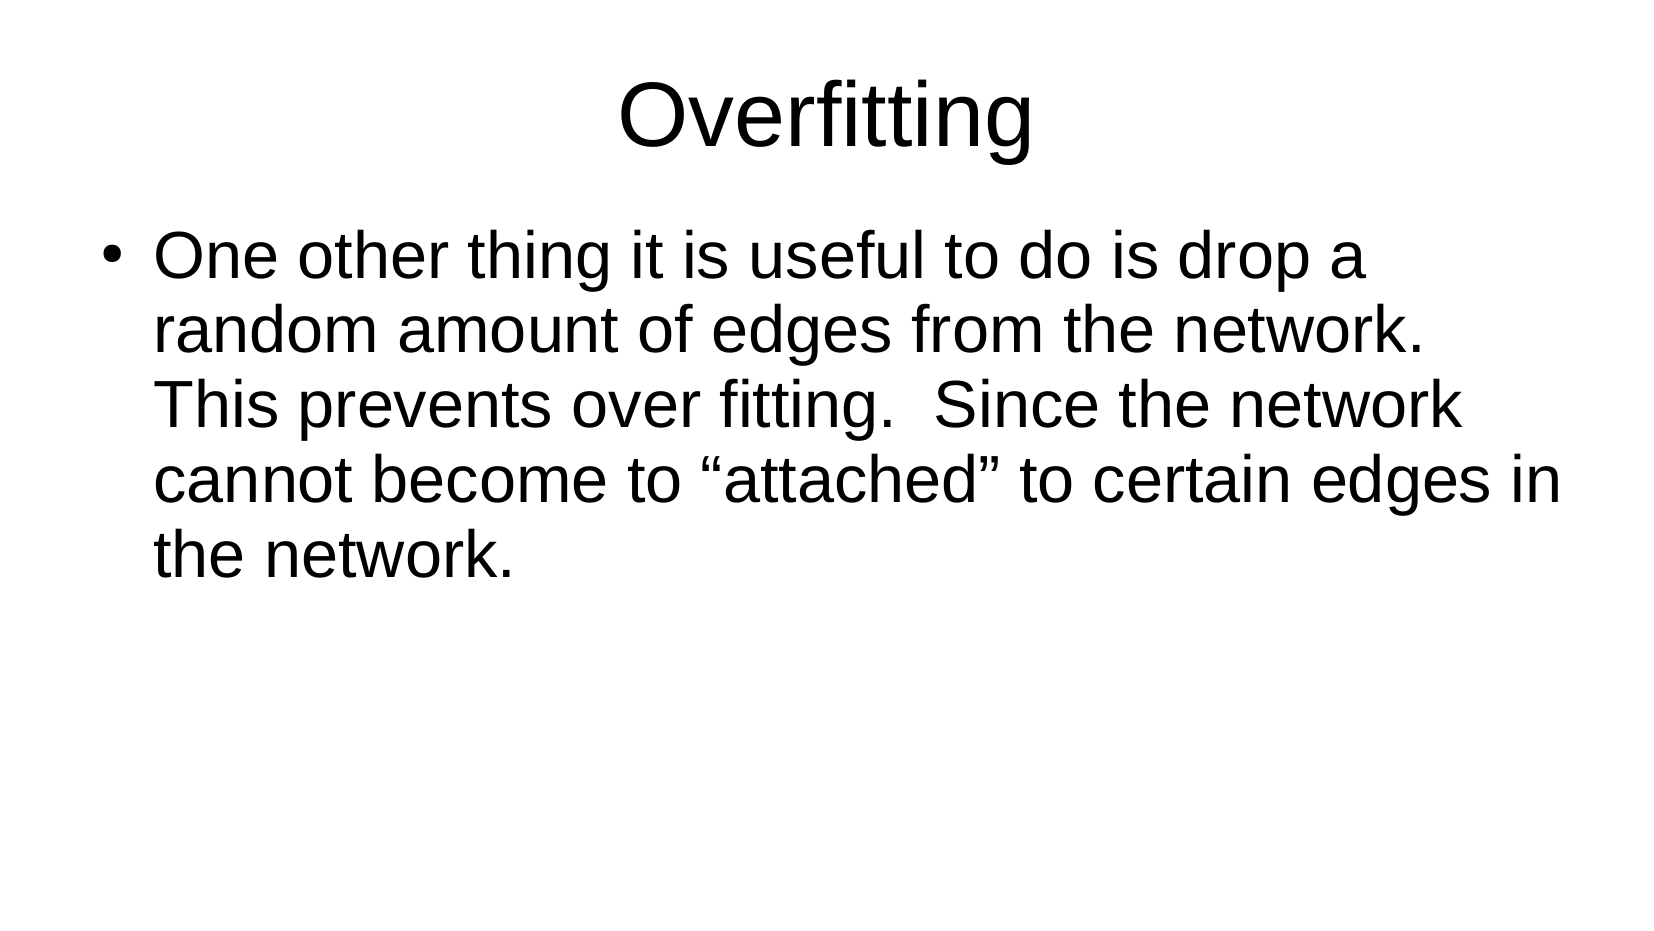

# Overfitting
One other thing it is useful to do is drop a random amount of edges from the network. This prevents over fitting. Since the network cannot become to “attached” to certain edges in the network.